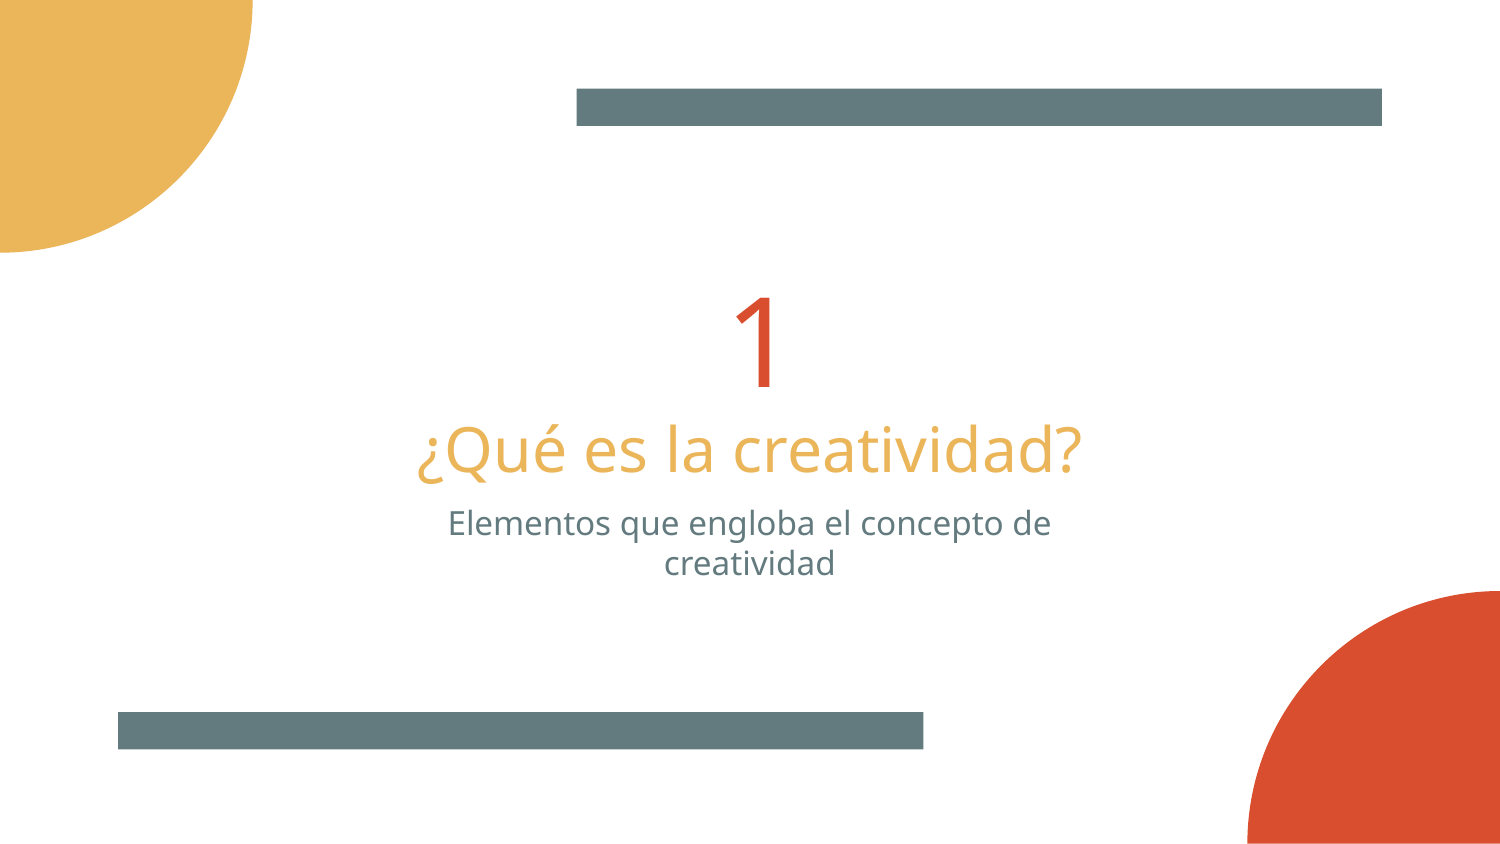

# 1
¿Qué es la creatividad?
Elementos que engloba el concepto de creatividad